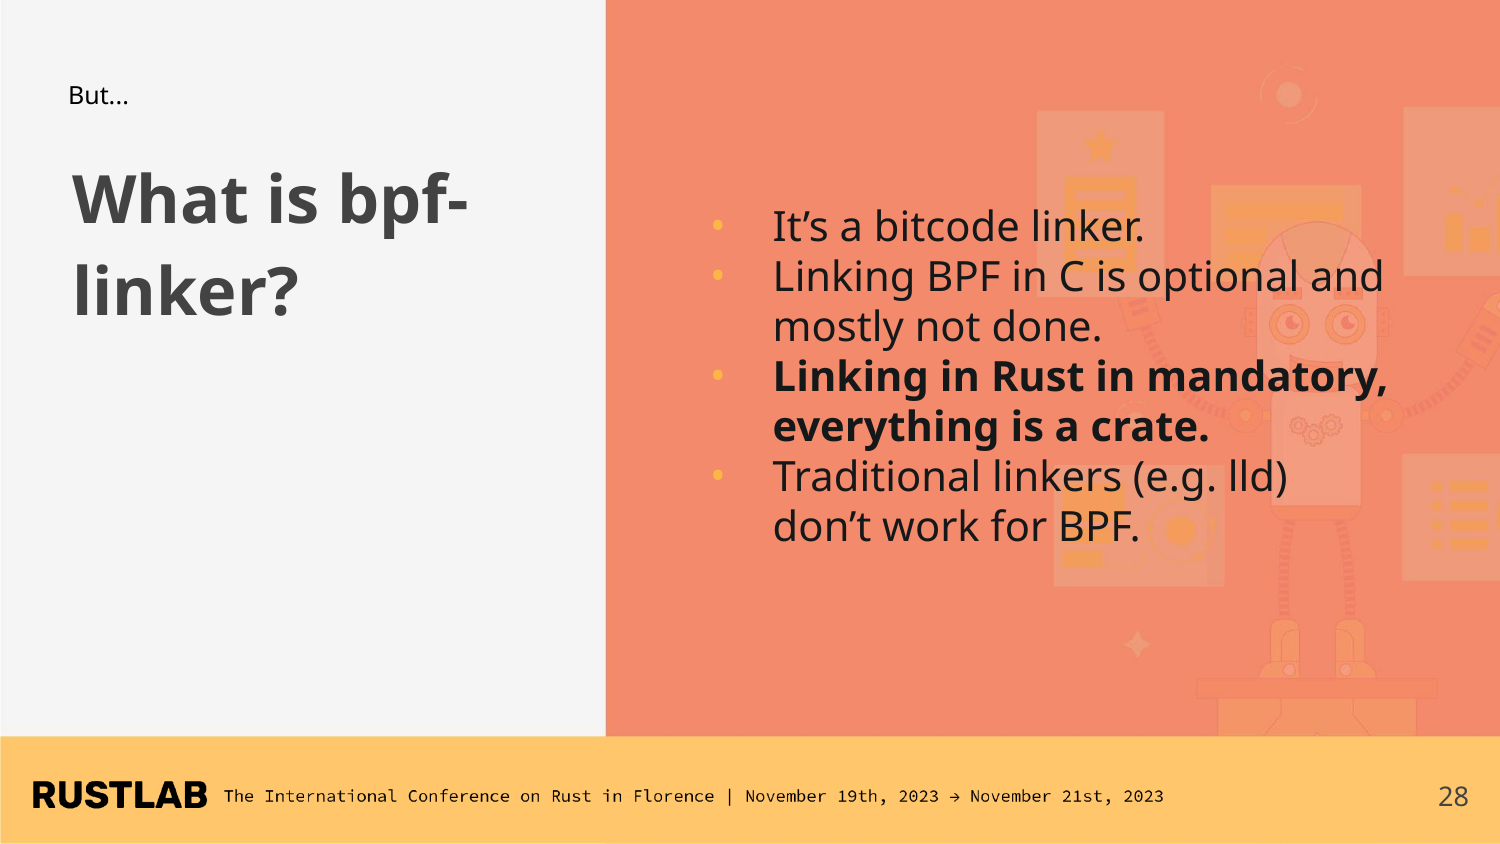

But...
# It’s a bitcode linker.
Linking BPF in C is optional and mostly not done.
Linking in Rust in mandatory, everything is a crate.
Traditional linkers (e.g. lld) don’t work for BPF.
What is bpf-linker?